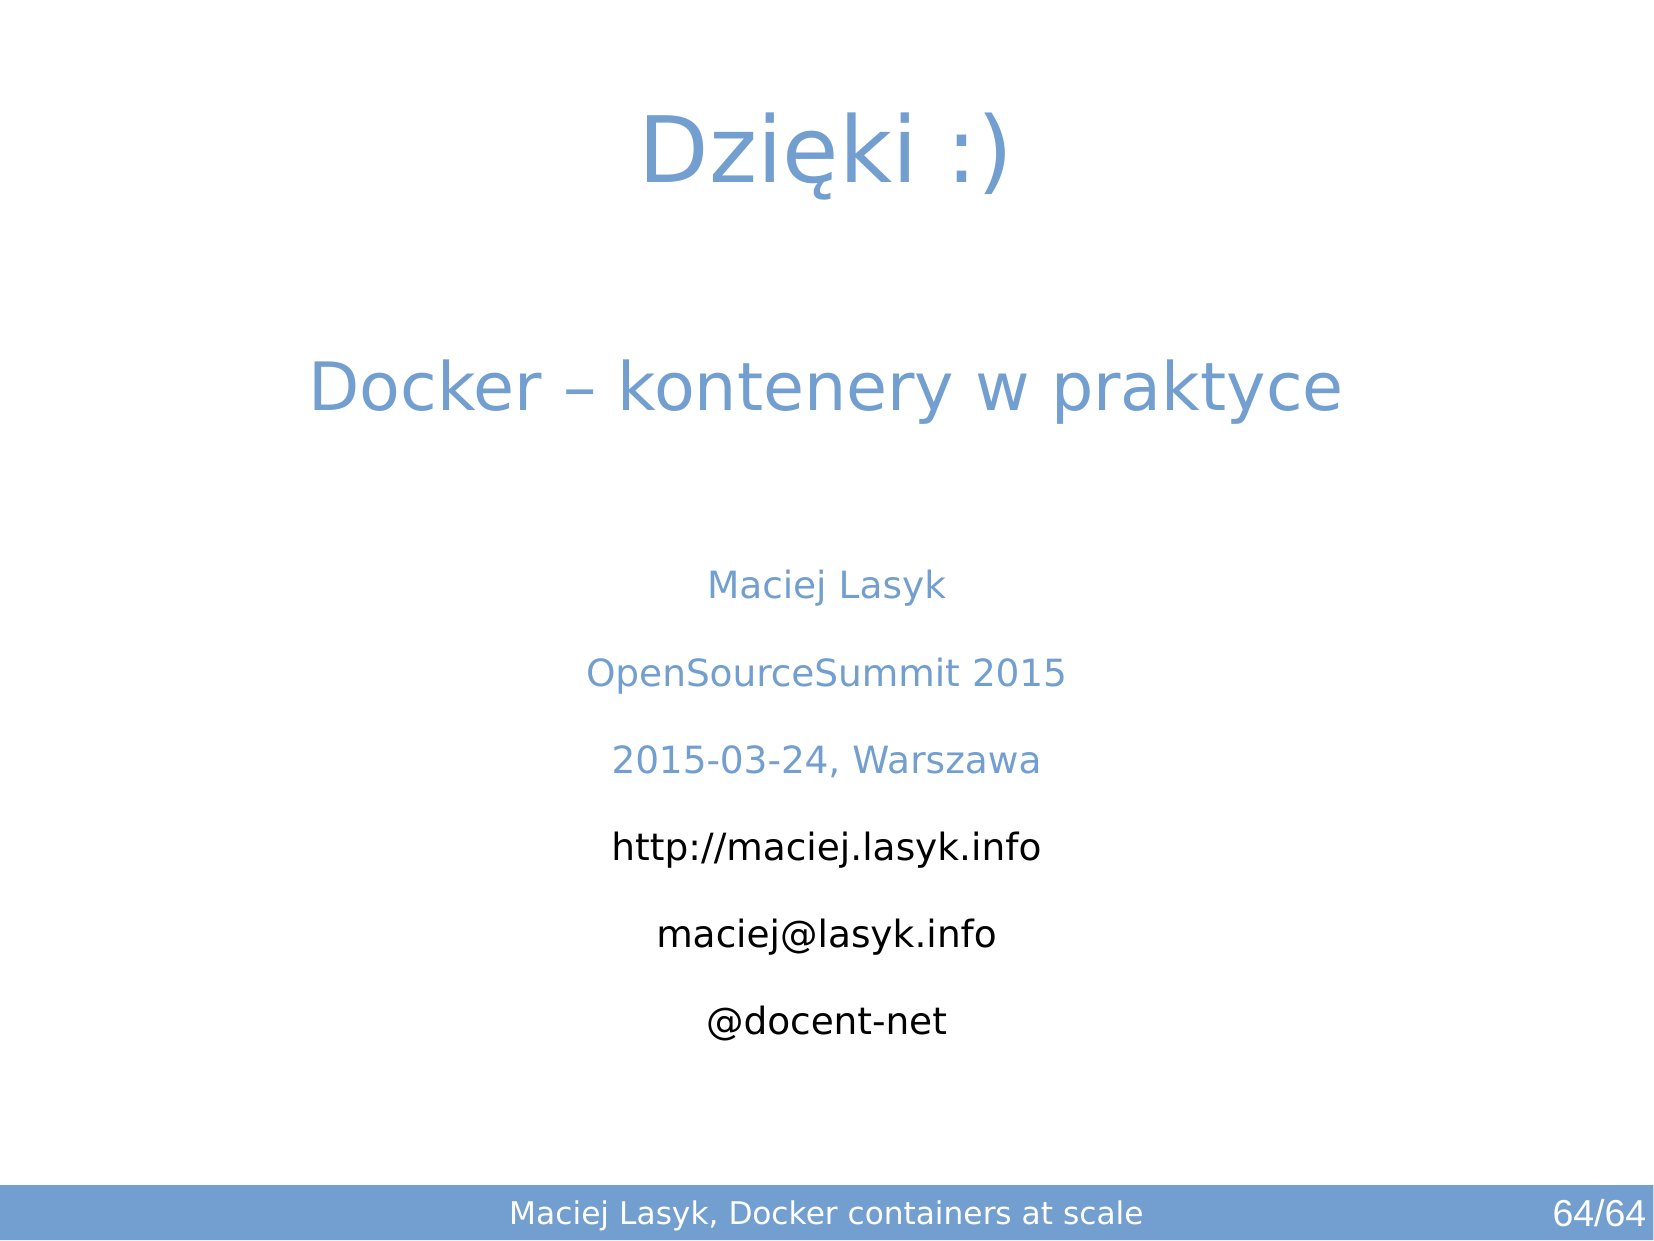

Dzięki :)
Docker – kontenery w praktyce
Maciej Lasyk
OpenSourceSummit 2015
2015-03-24, Warszawa
http://maciej.lasyk.info
maciej@lasyk.info
@docent-net
 64/64
Maciej Lasyk, Docker containers at scale